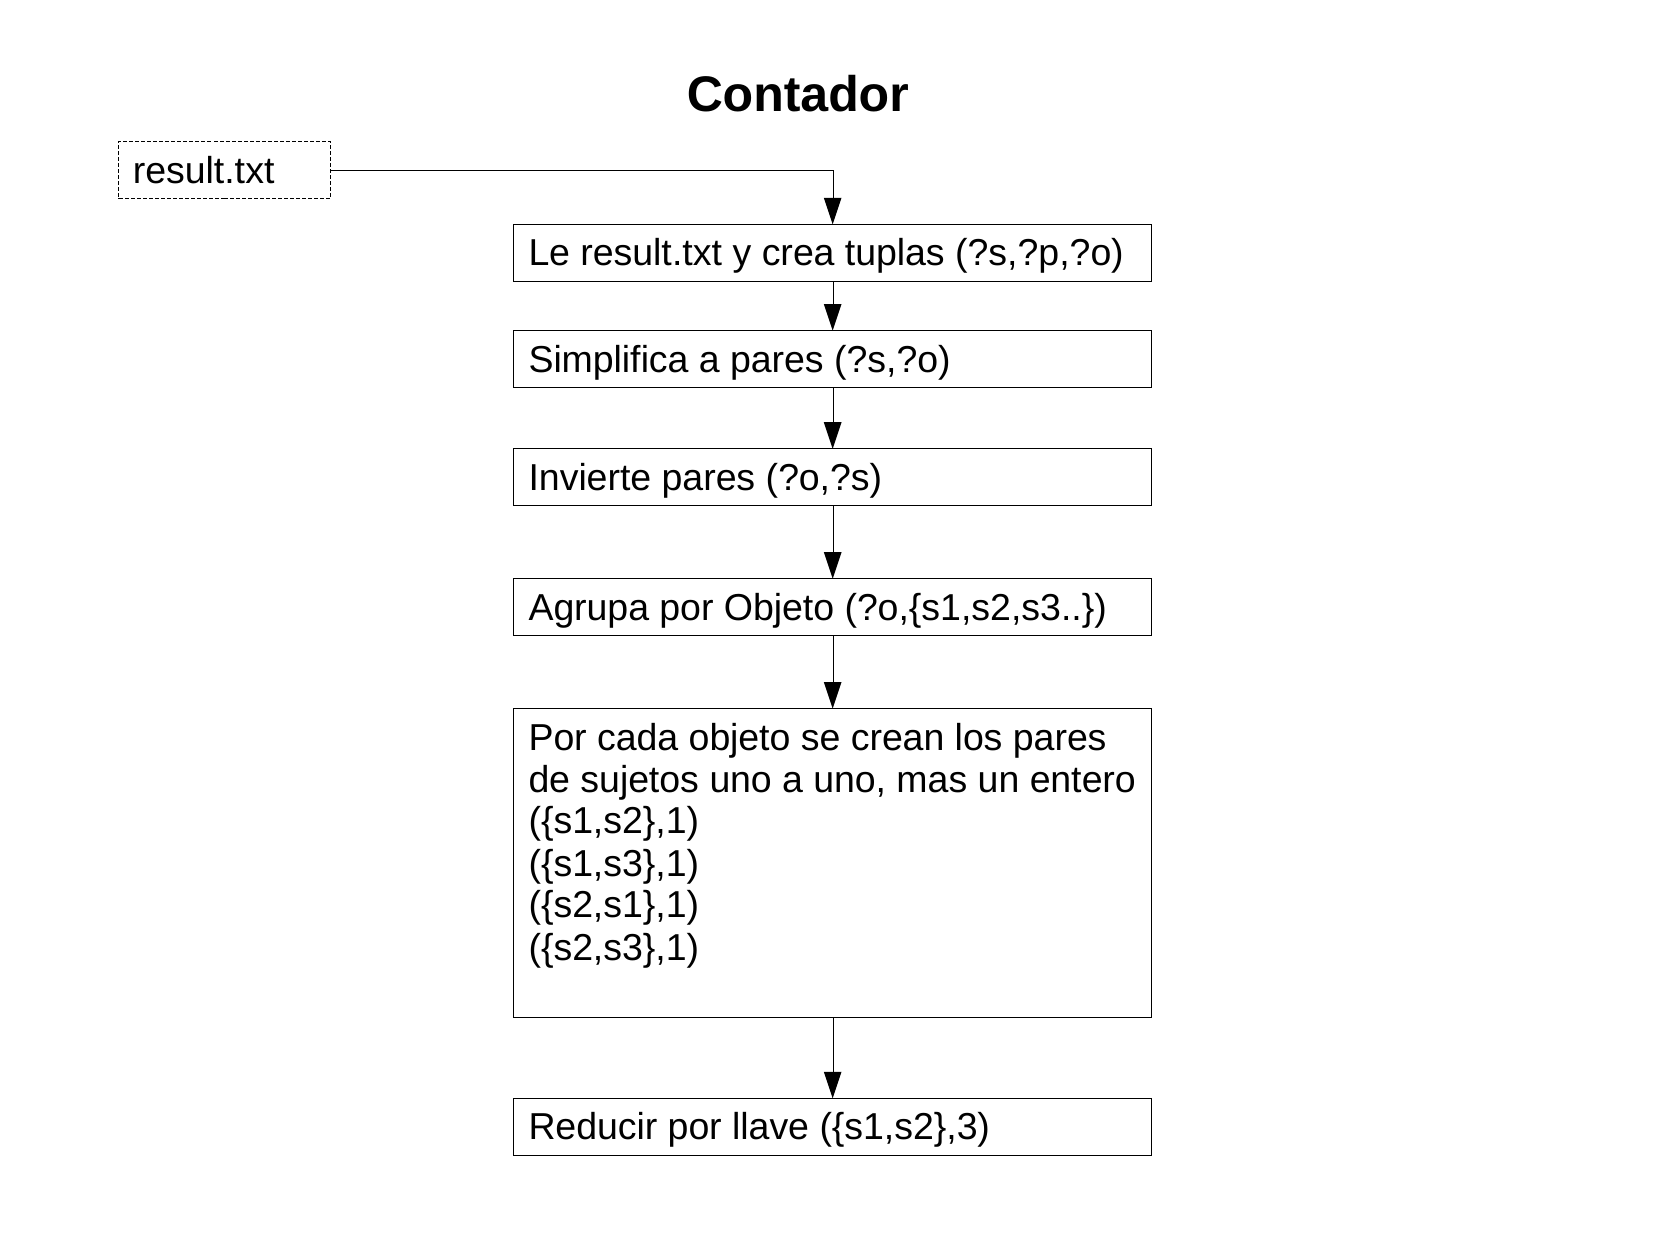

Contador
result.txt
Le result.txt y crea tuplas (?s,?p,?o)
Simplifica a pares (?s,?o)
Invierte pares (?o,?s)
Agrupa por Objeto (?o,{s1,s2,s3..})
Por cada objeto se crean los pares de sujetos uno a uno, mas un entero
({s1,s2},1)
({s1,s3},1)
({s2,s1},1)
({s2,s3},1)
Reducir por llave ({s1,s2},3)